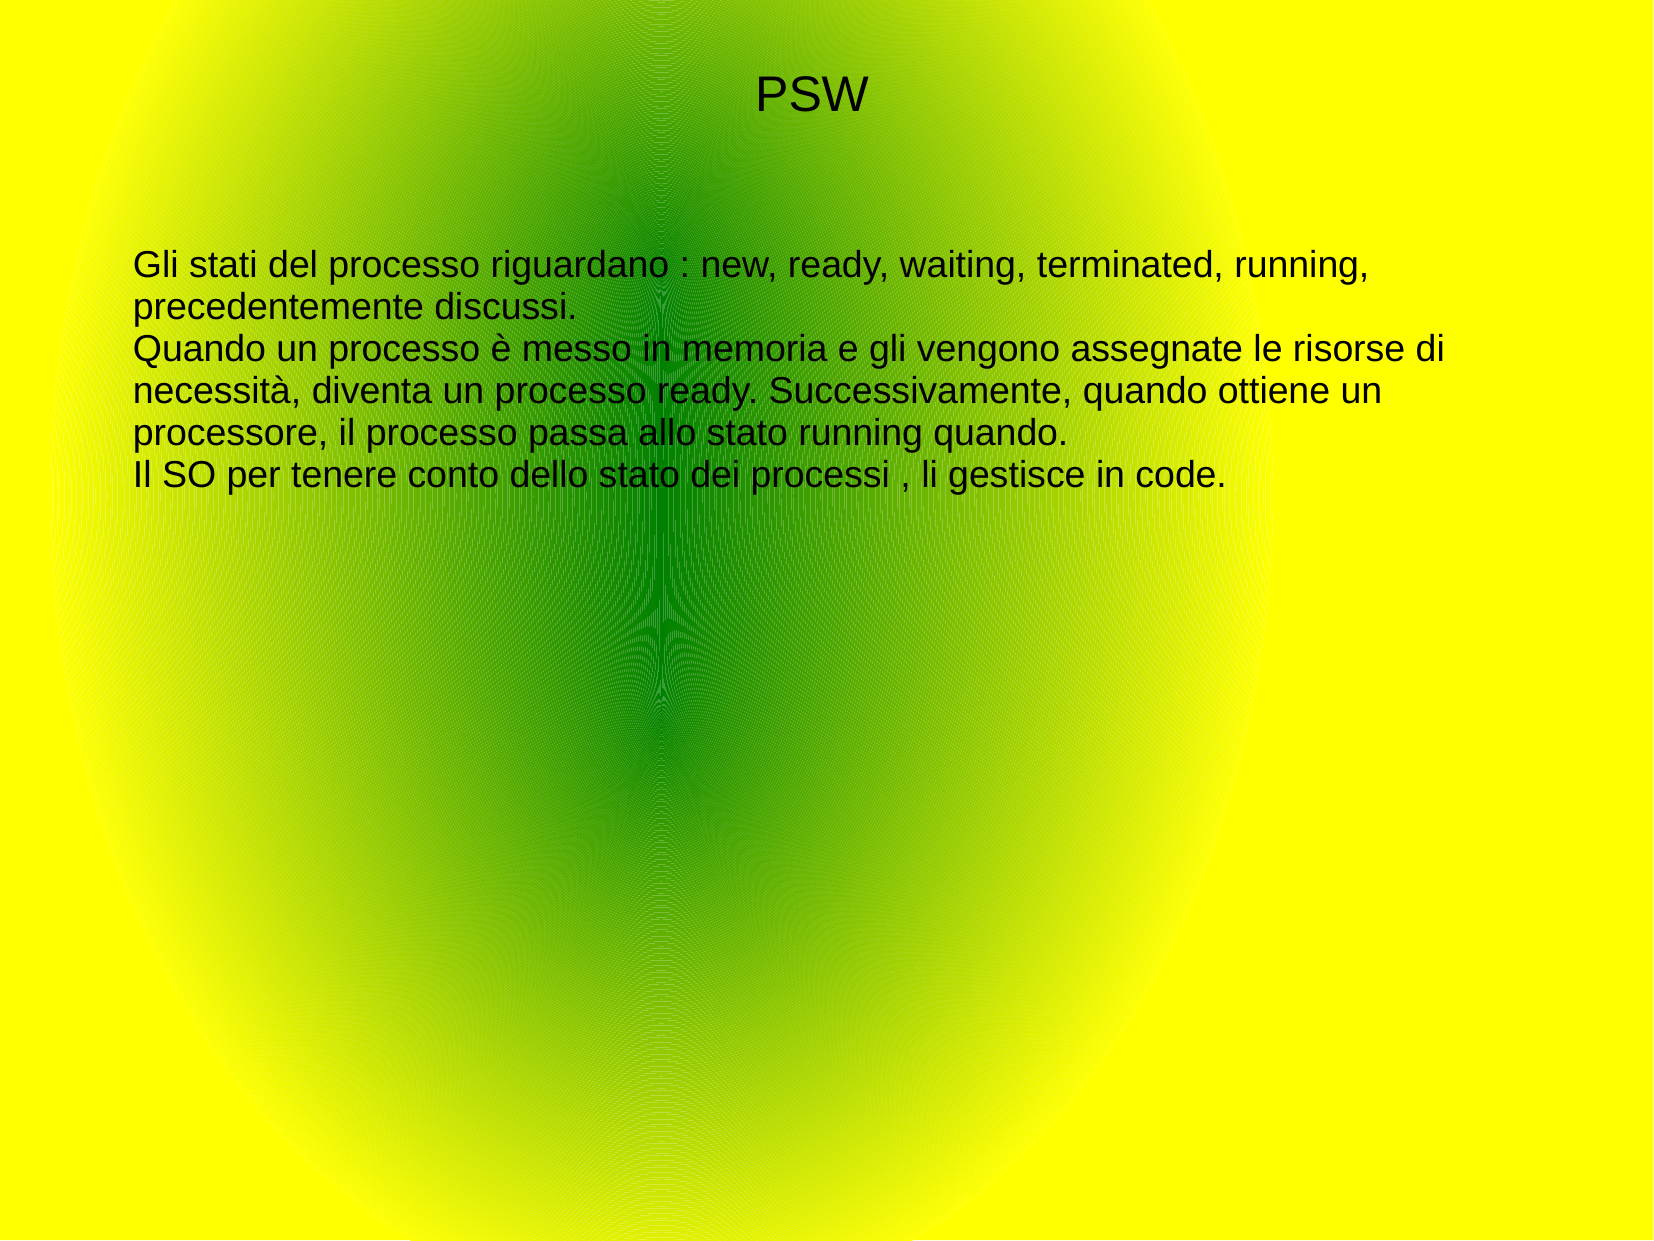

PSW
Gli stati del processo riguardano : new, ready, waiting, terminated, running, precedentemente discussi.
Quando un processo è messo in memoria e gli vengono assegnate le risorse di necessità, diventa un processo ready. Successivamente, quando ottiene un processore, il processo passa allo stato running quando.
Il SO per tenere conto dello stato dei processi , li gestisce in code.